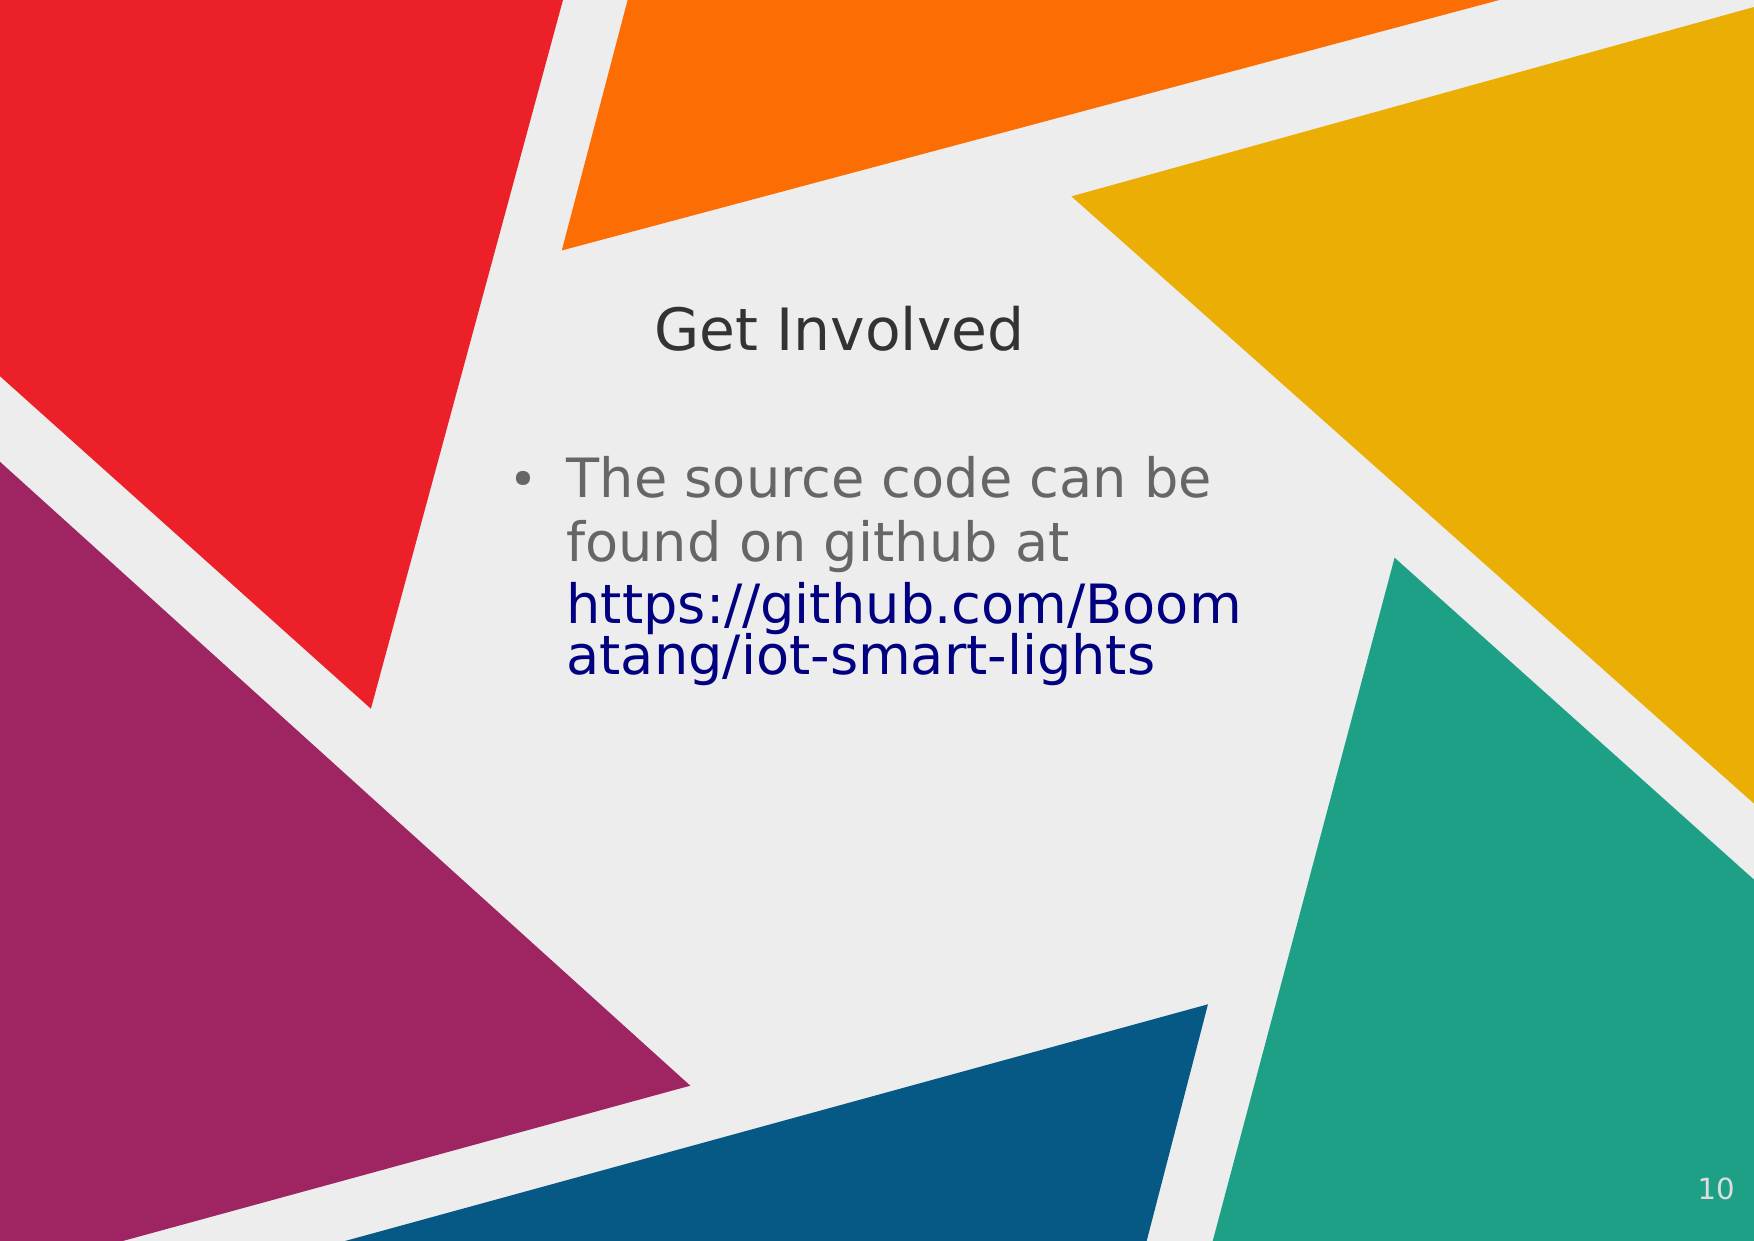

# Get Involved
The source code can be found on github at https://github.com/Boomatang/iot-smart-lights
10